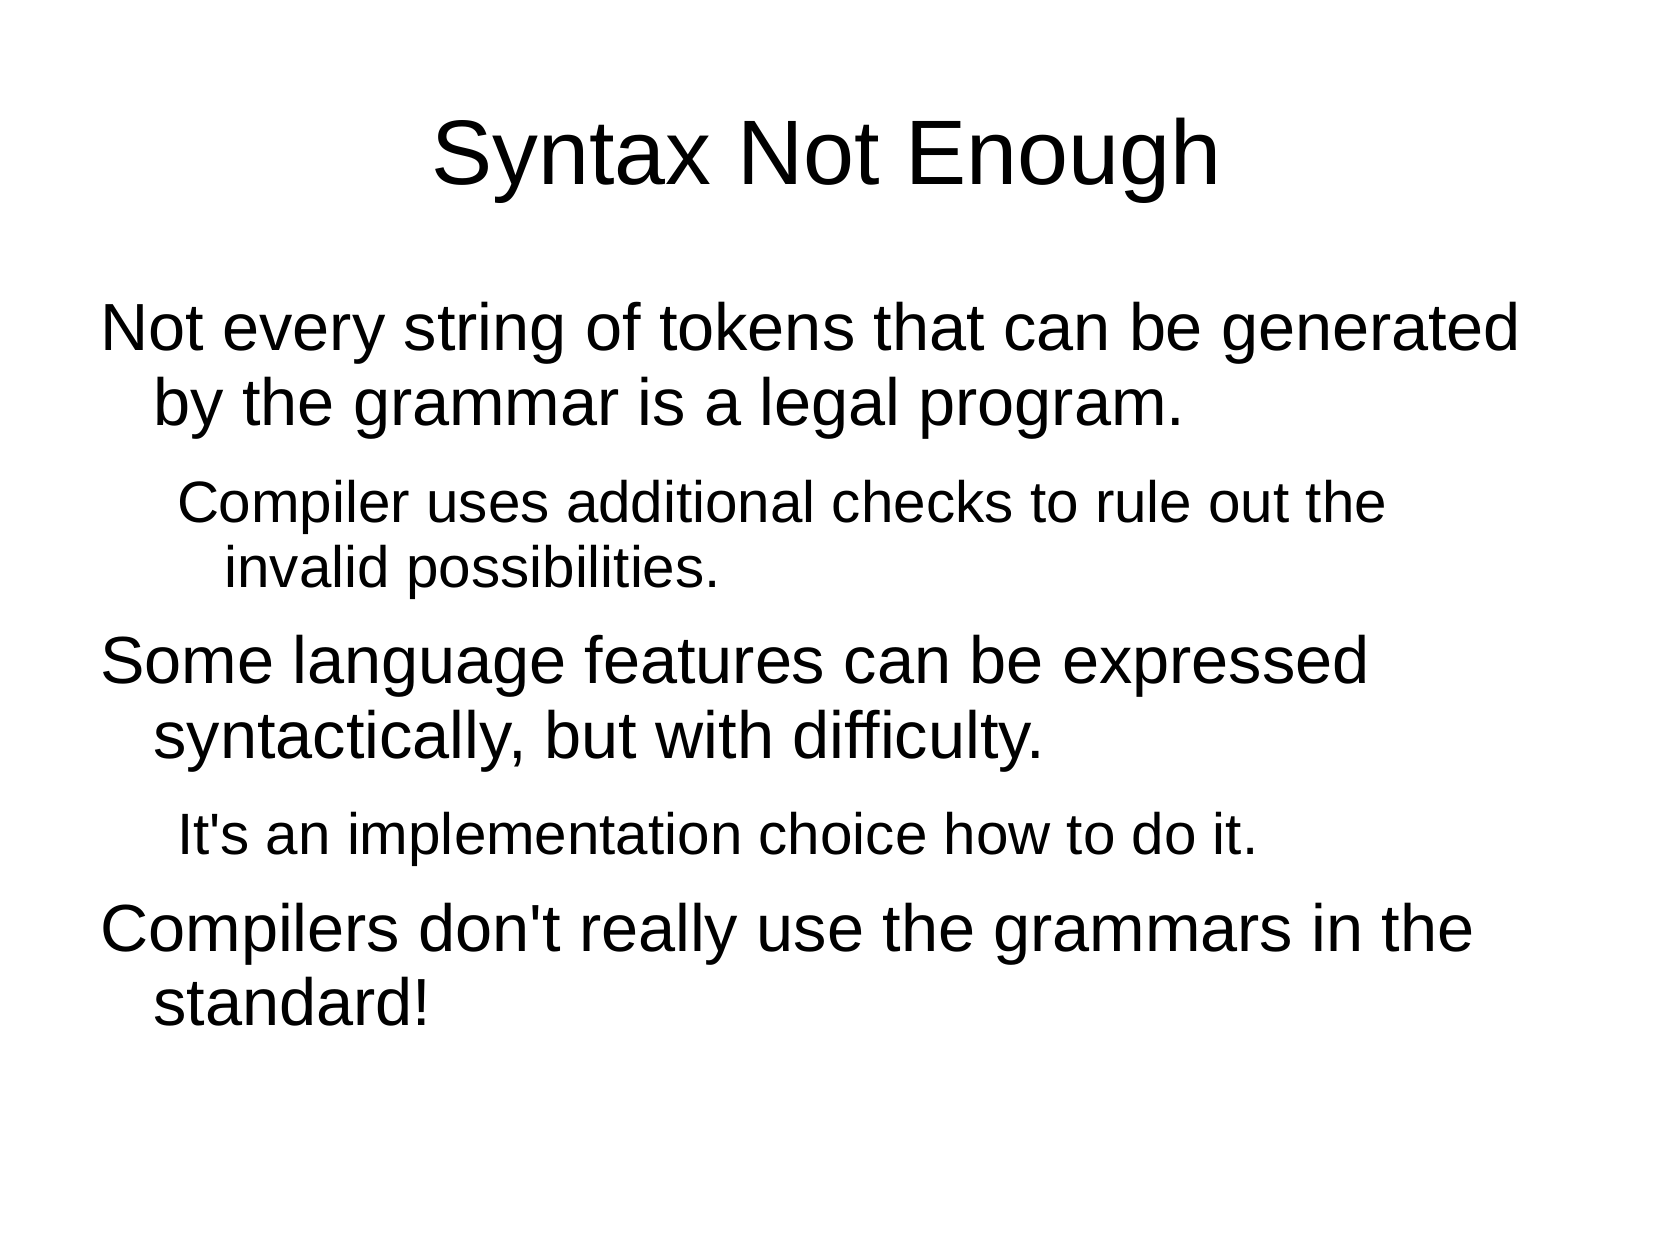

# Syntax Not Enough
Not every string of tokens that can be generated by the grammar is a legal program.
Compiler uses additional checks to rule out the invalid possibilities.
Some language features can be expressed syntactically, but with difficulty.
It's an implementation choice how to do it.
Compilers don't really use the grammars in the standard!